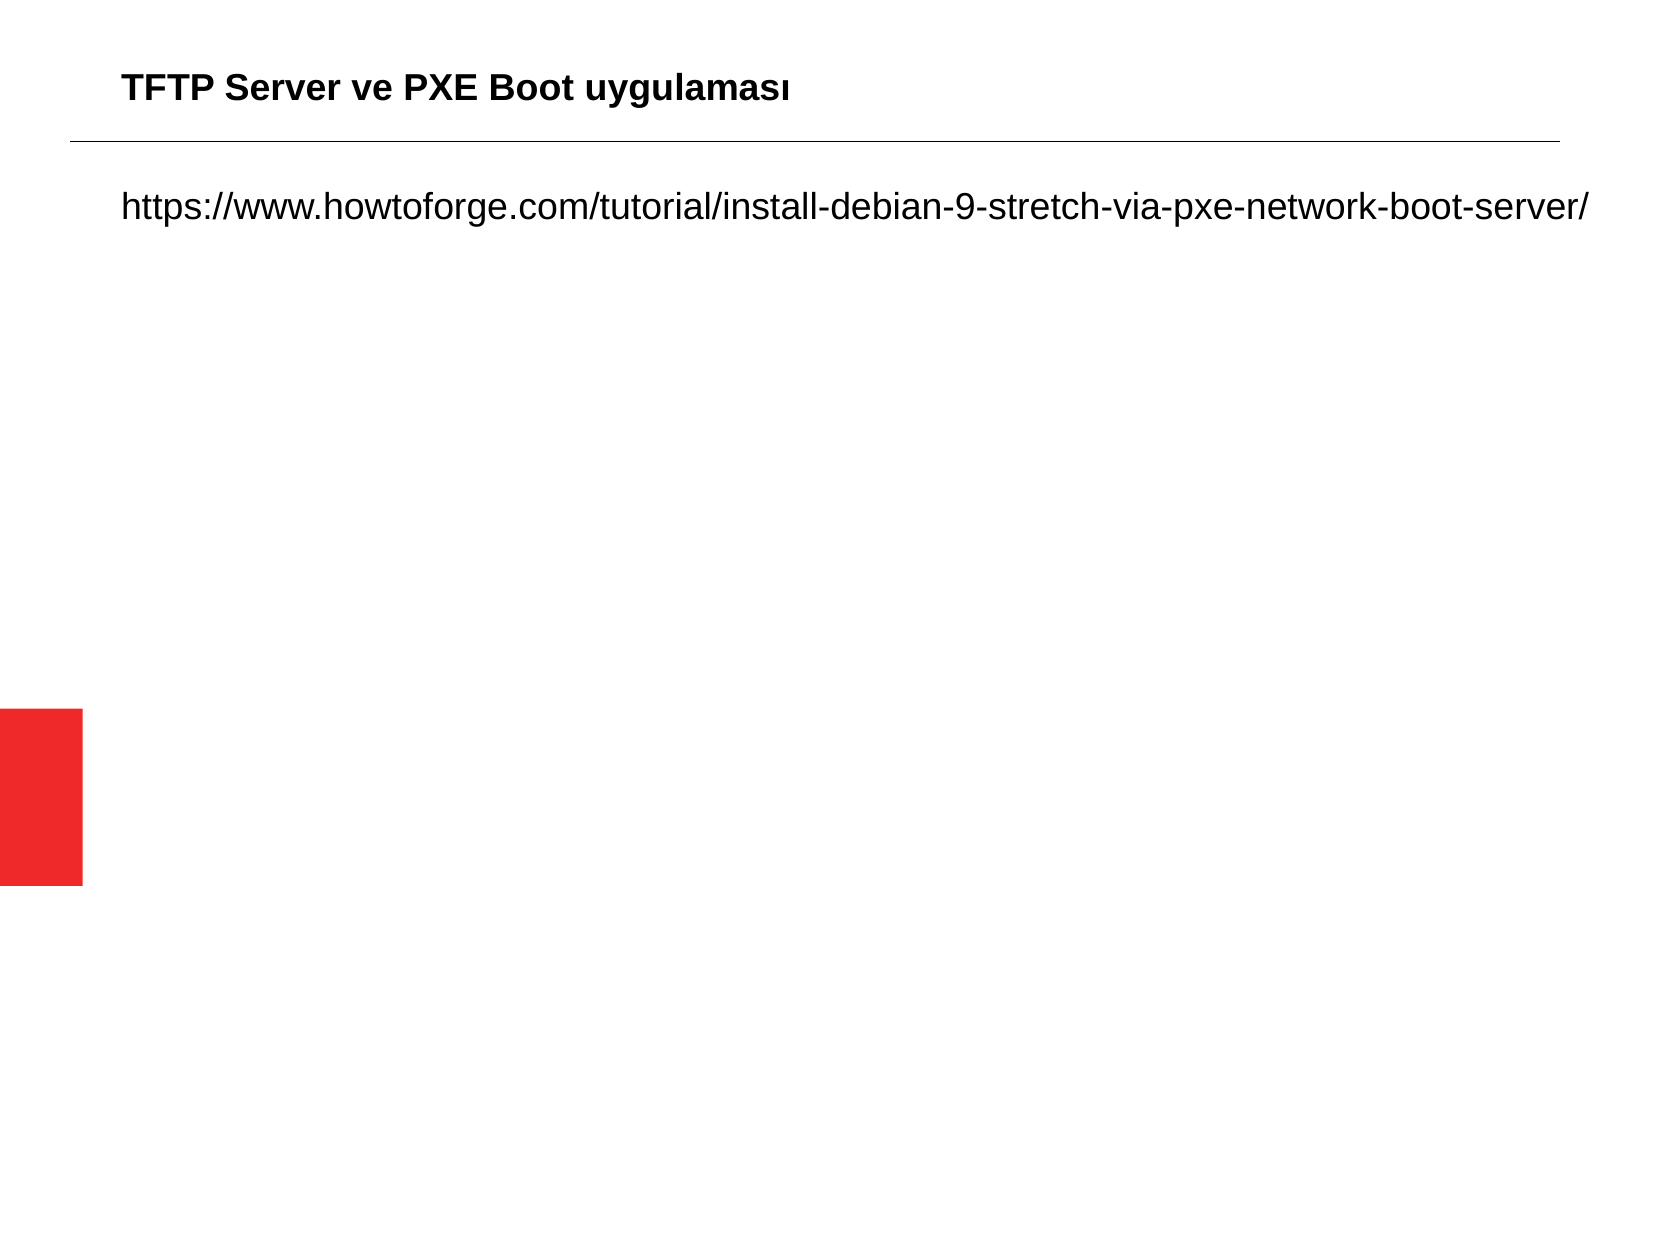

TFTP Server ve PXE Boot uygulaması
https://www.howtoforge.com/tutorial/install-debian-9-stretch-via-pxe-network-boot-server/